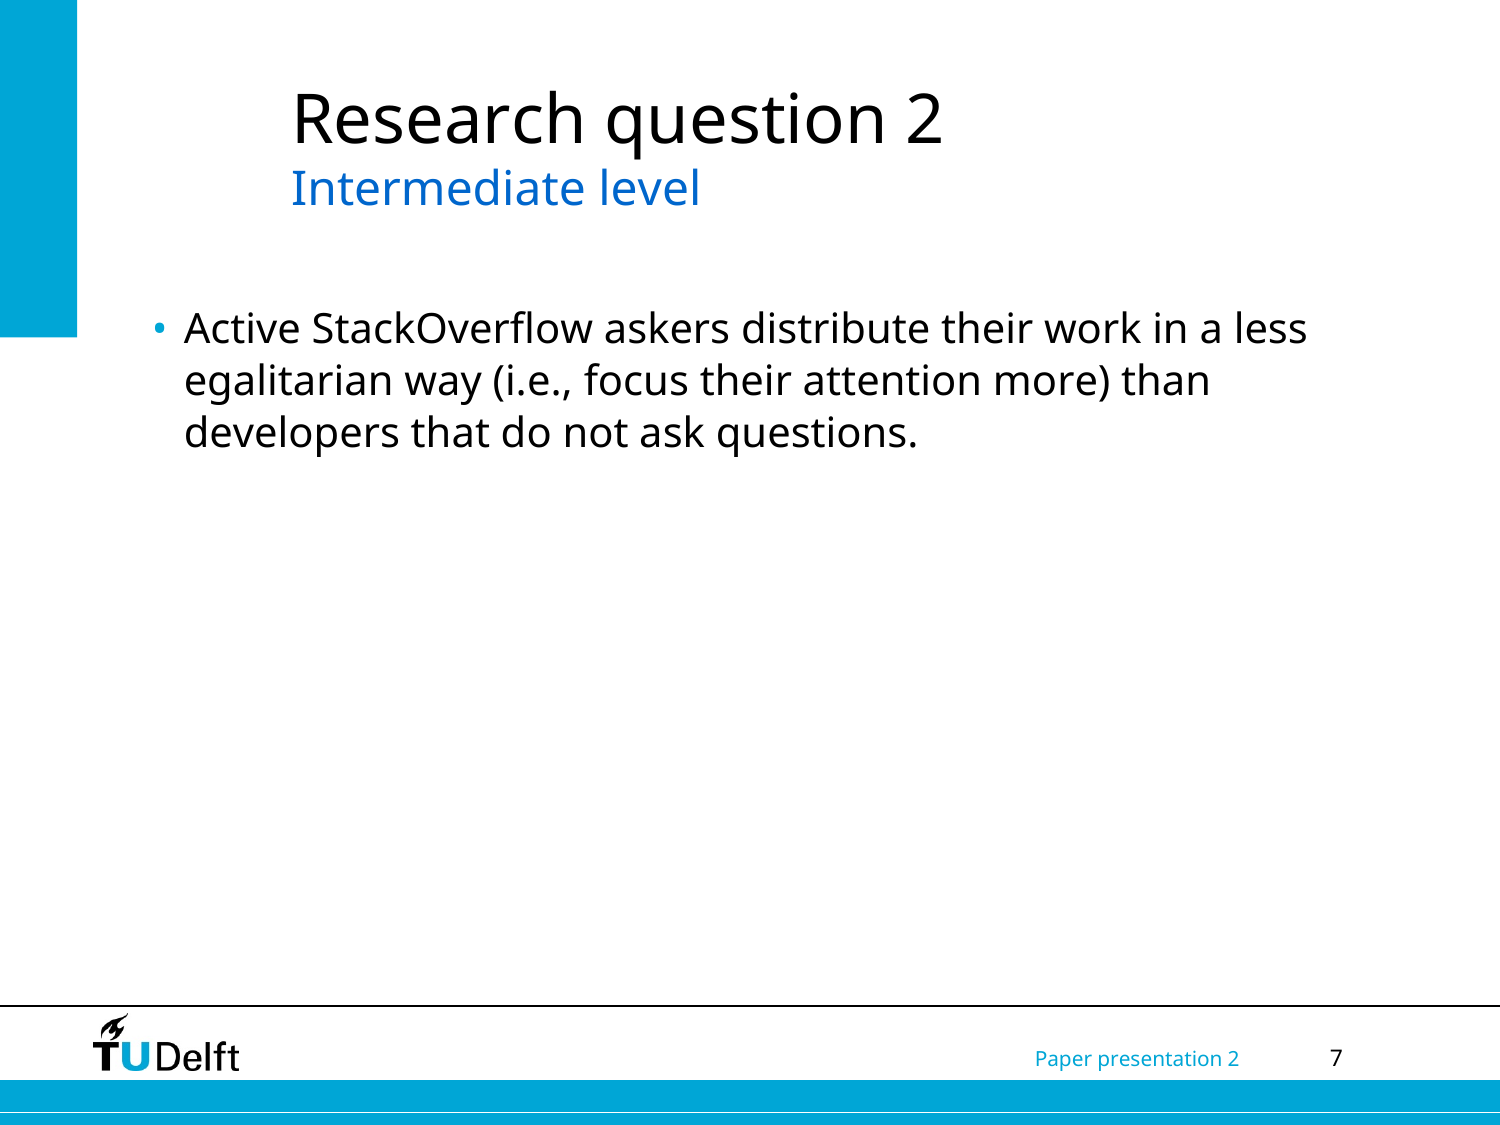

# Research question 2 Intermediate level
Active StackOverflow askers distribute their work in a less egalitarian way (i.e., focus their attention more) than developers that do not ask questions.